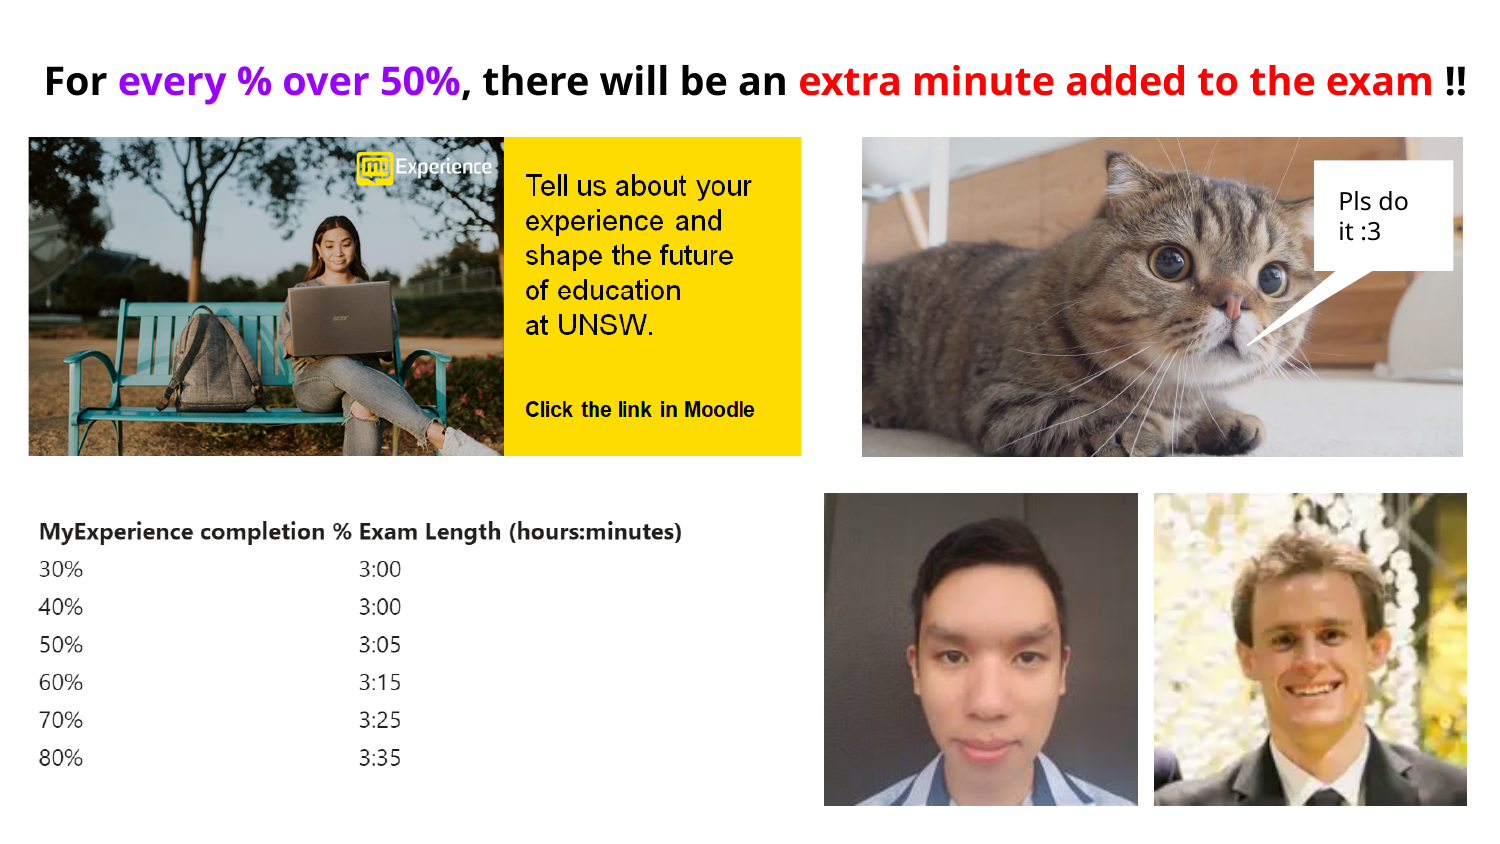

For every % over 50%, there will be an extra minute added to the exam !!
Pls do it :3